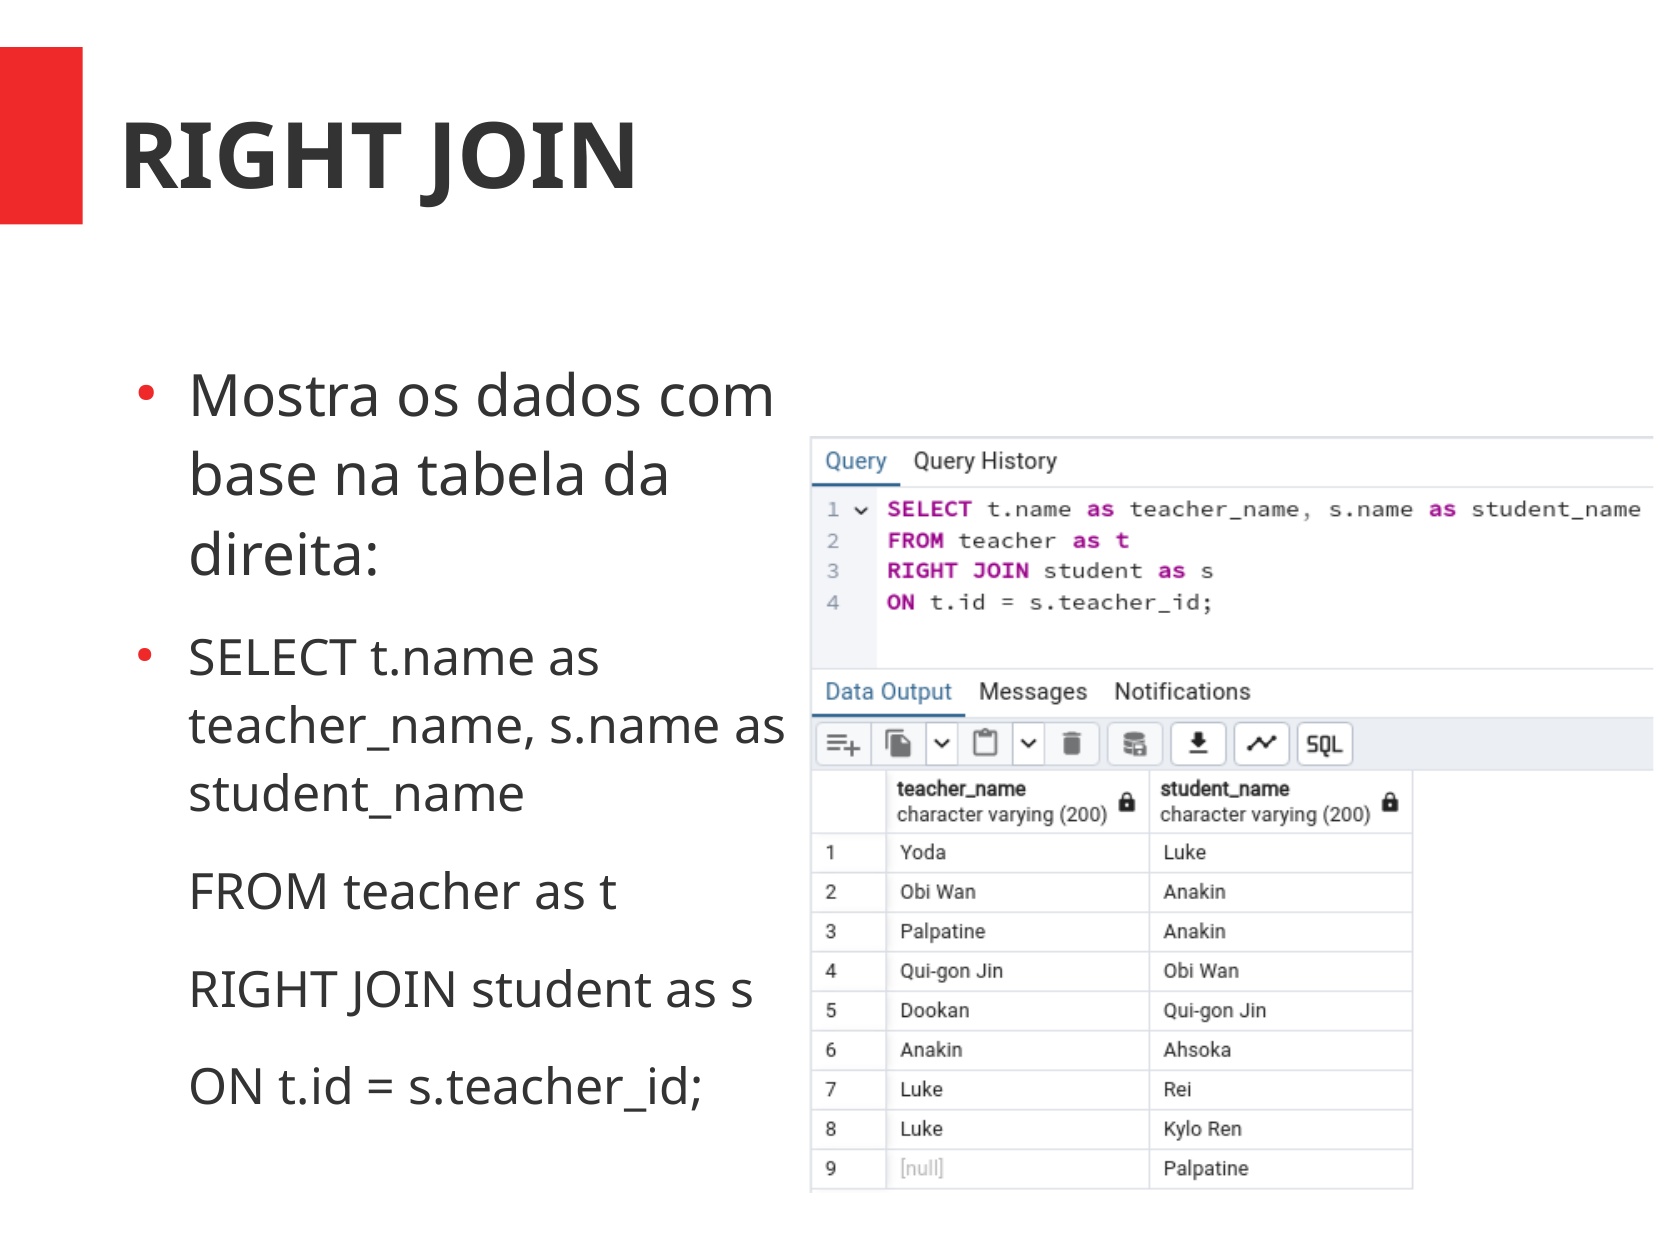

# RIGHT JOIN
Mostra os dados com base na tabela da direita:
SELECT t.name as teacher_name, s.name as student_name
FROM teacher as t
RIGHT JOIN student as s
ON t.id = s.teacher_id;
19